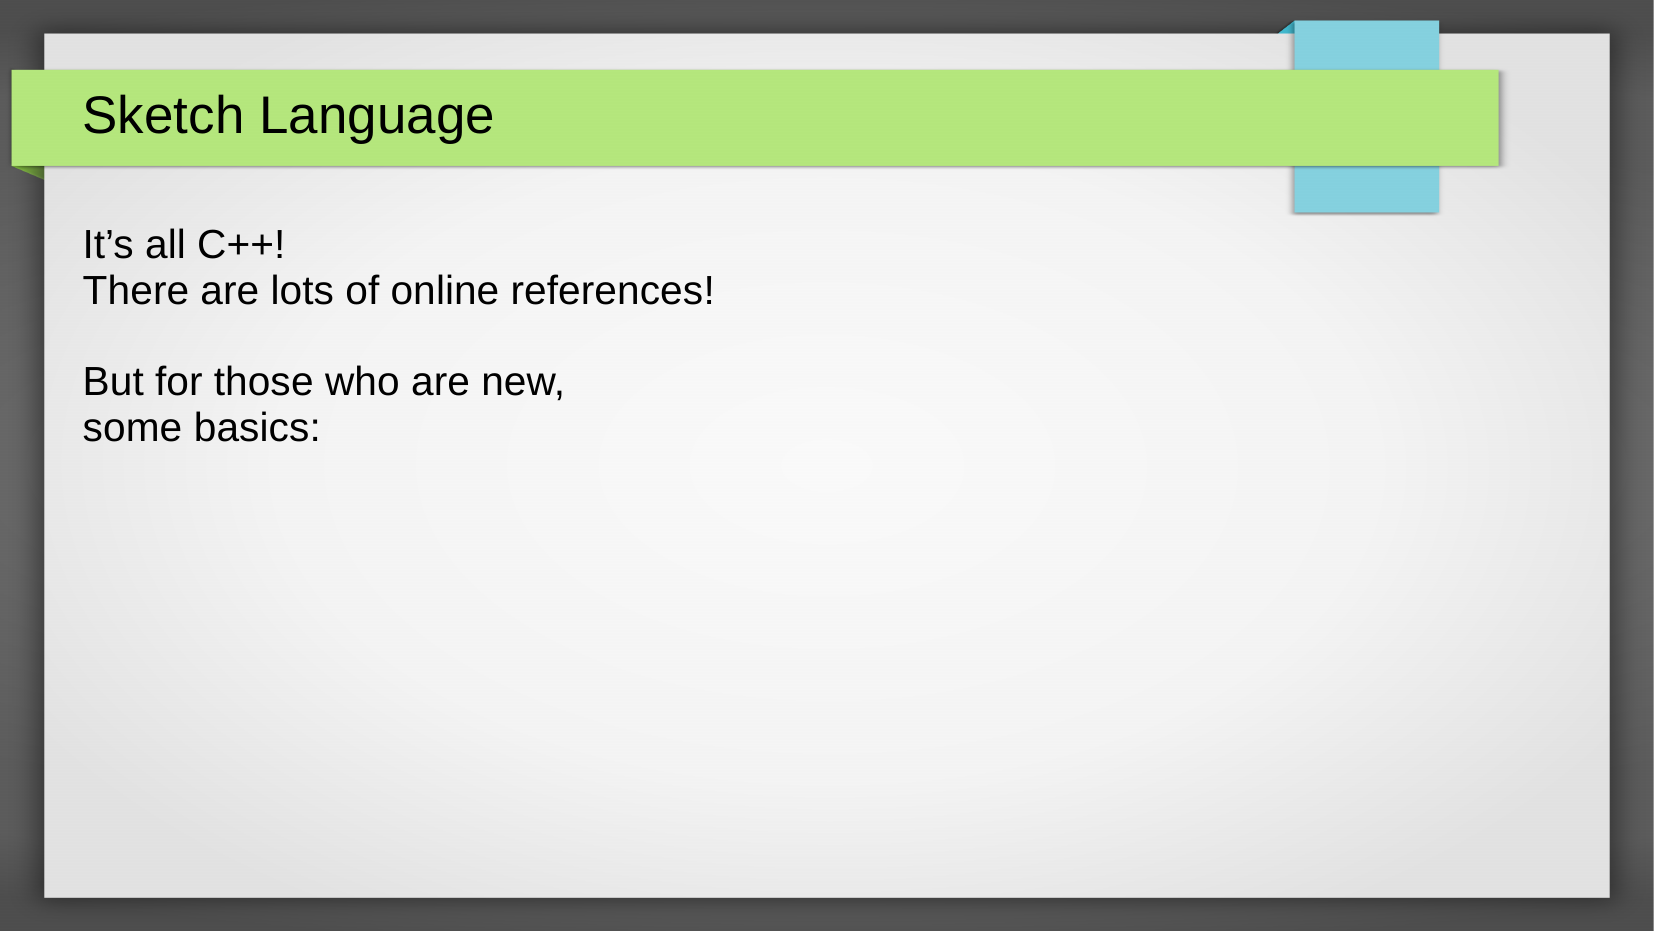

# Sketch Language
It’s all C++!
There are lots of online references!
But for those who are new,
some basics: